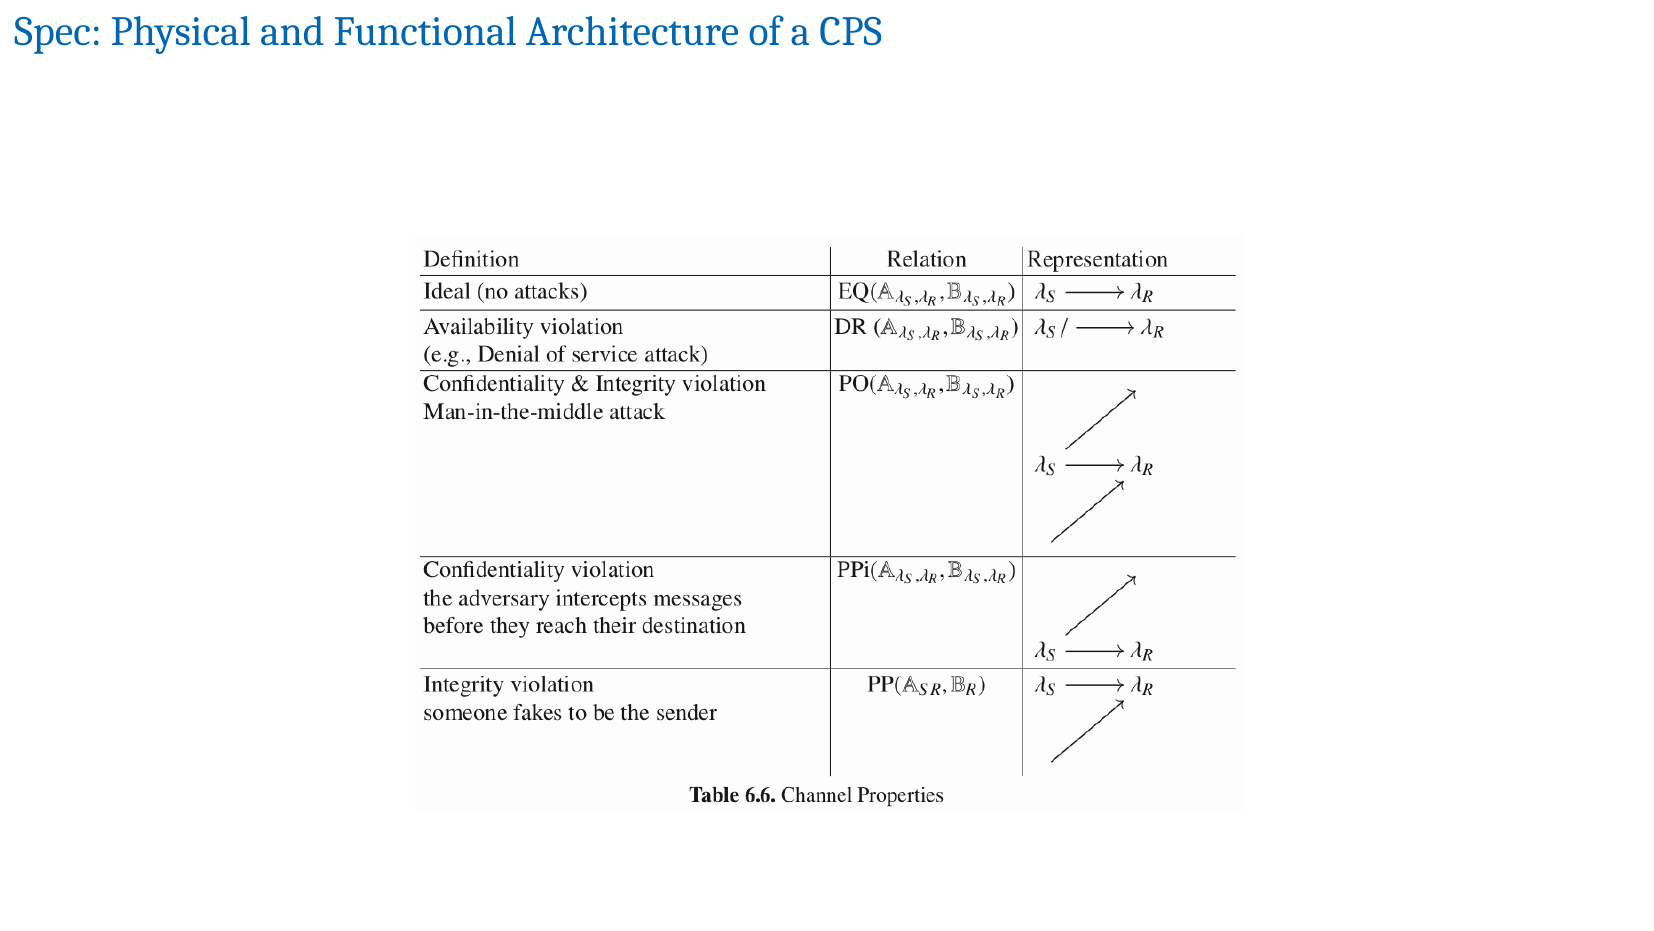

Spec: Physical and Functional Architecture of a CPS